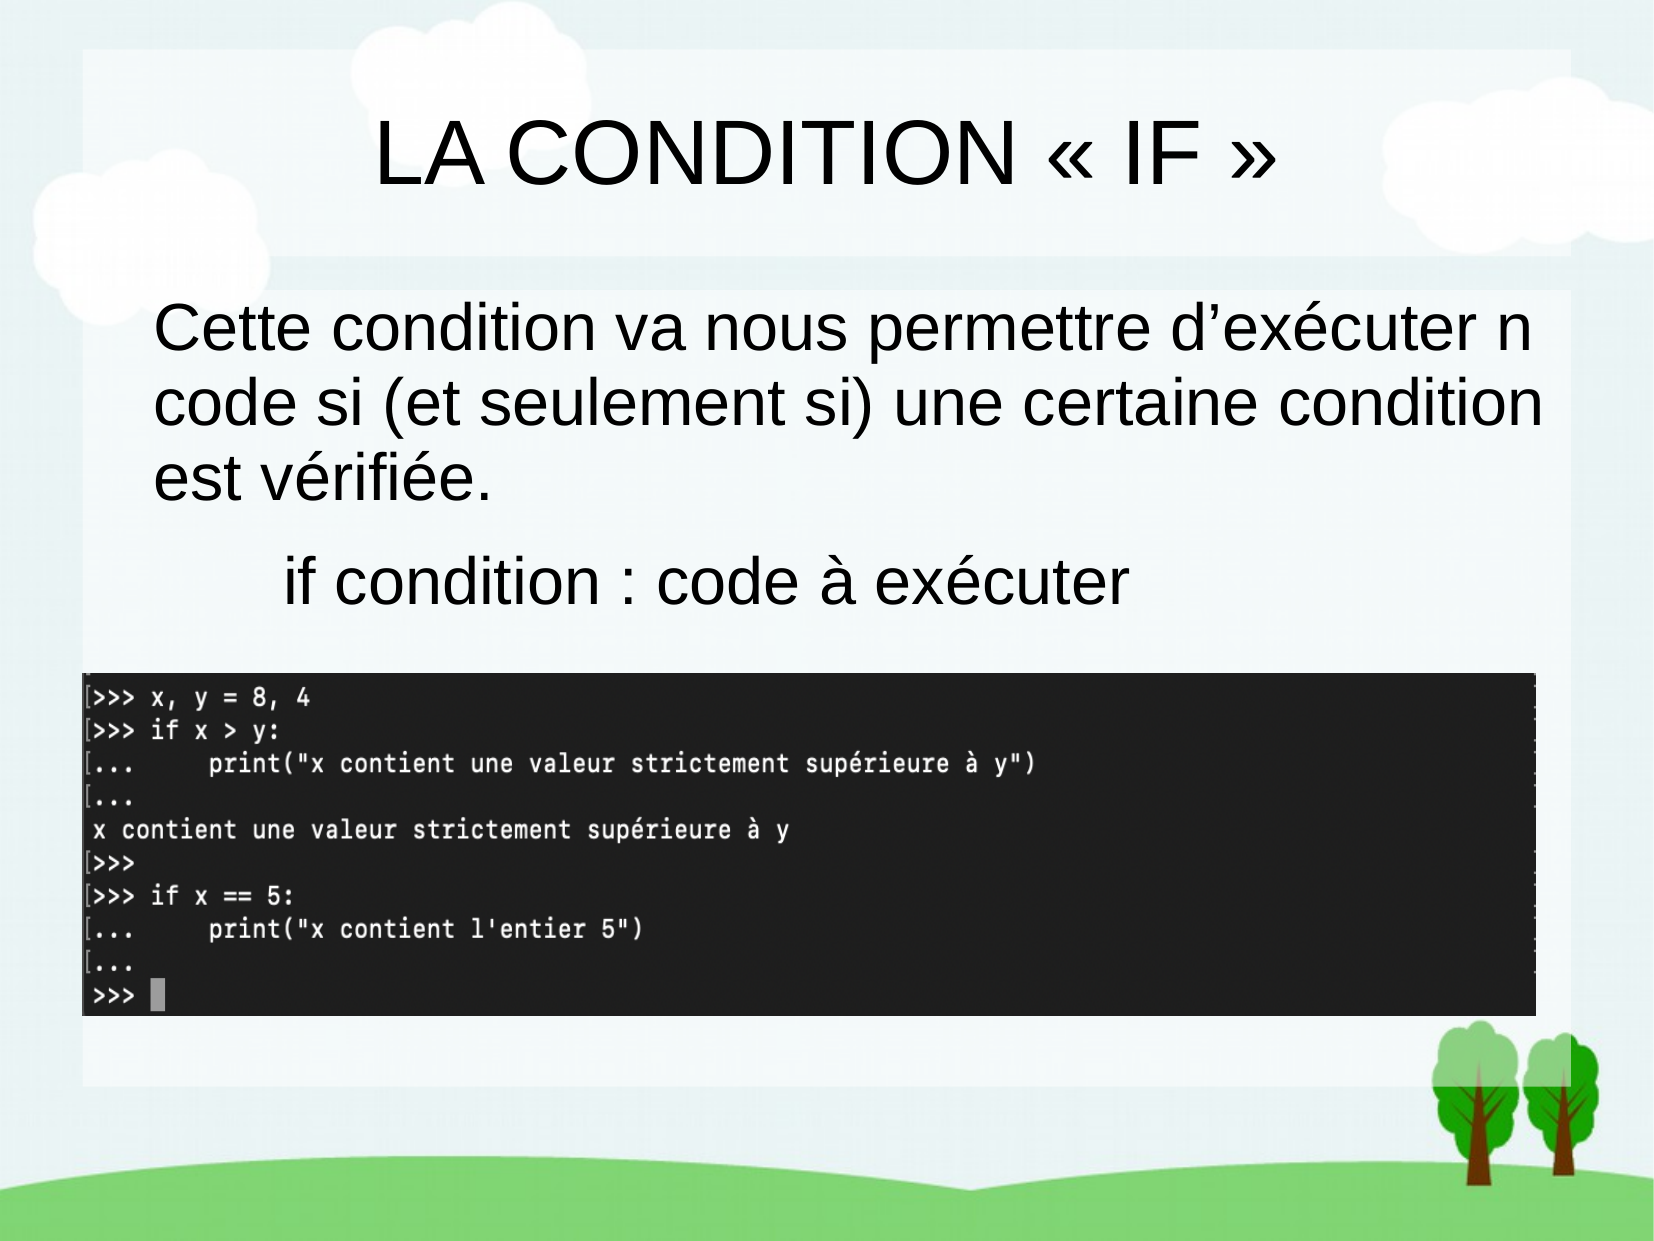

# LA CONDITION « IF »
Cette condition va nous permettre d’exécuter n code si (et seulement si) une certaine condition est vérifiée.
 if condition : code à exécuter